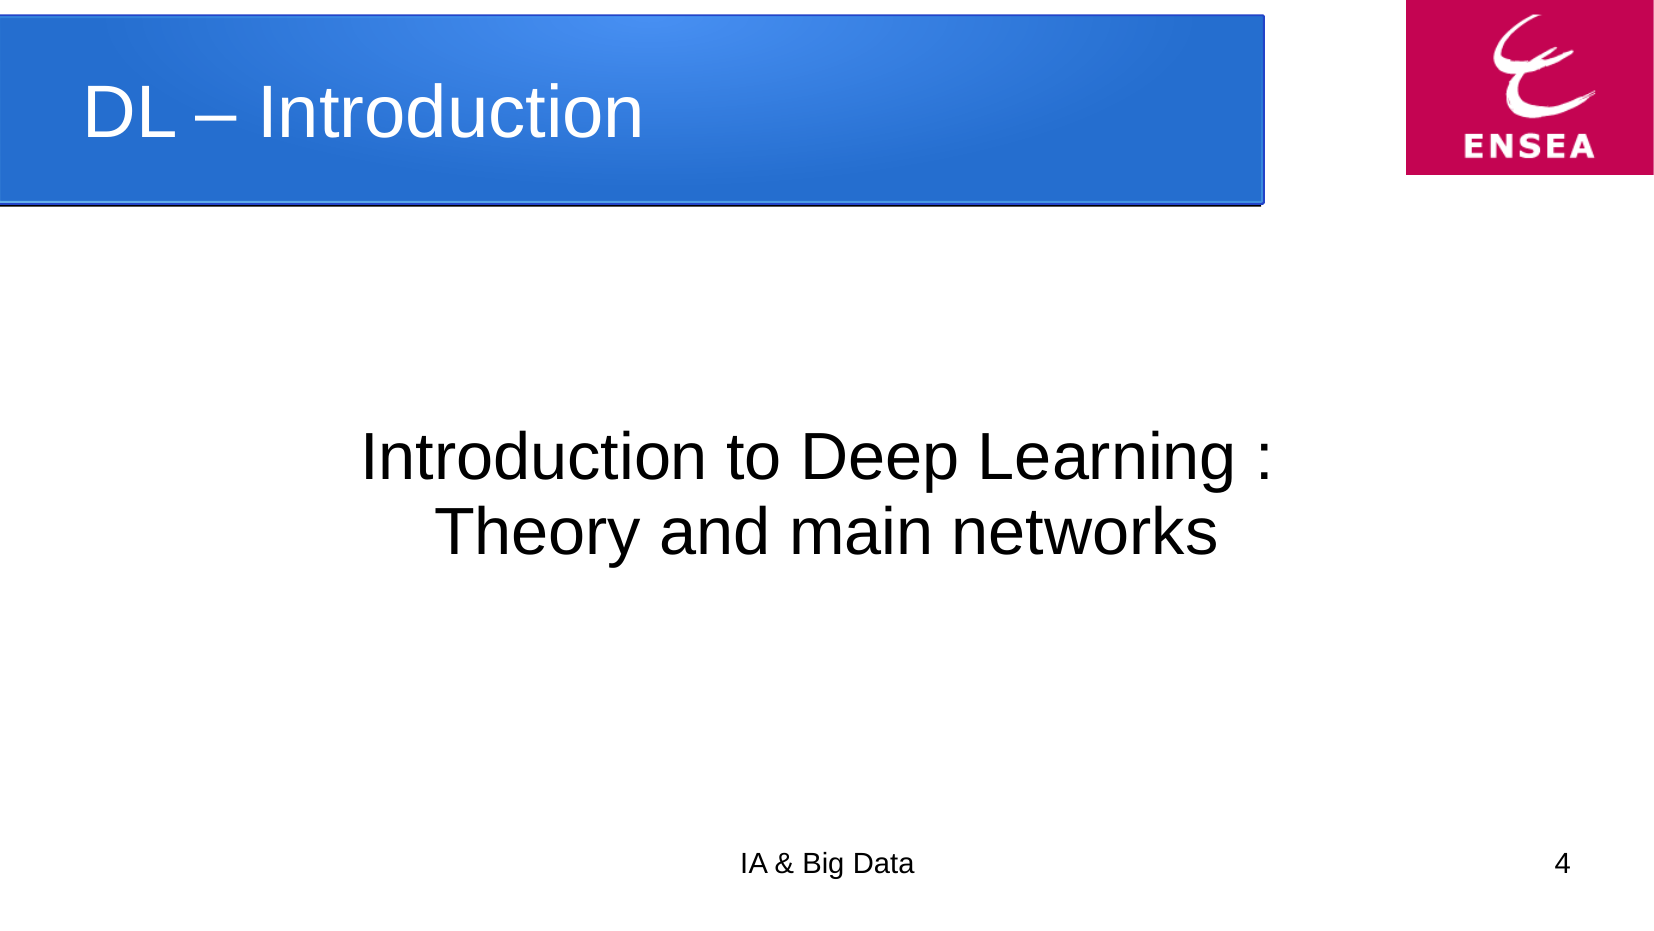

# DL – Introduction
Introduction to Deep Learning :
Theory and main networks
IA & Big Data
4